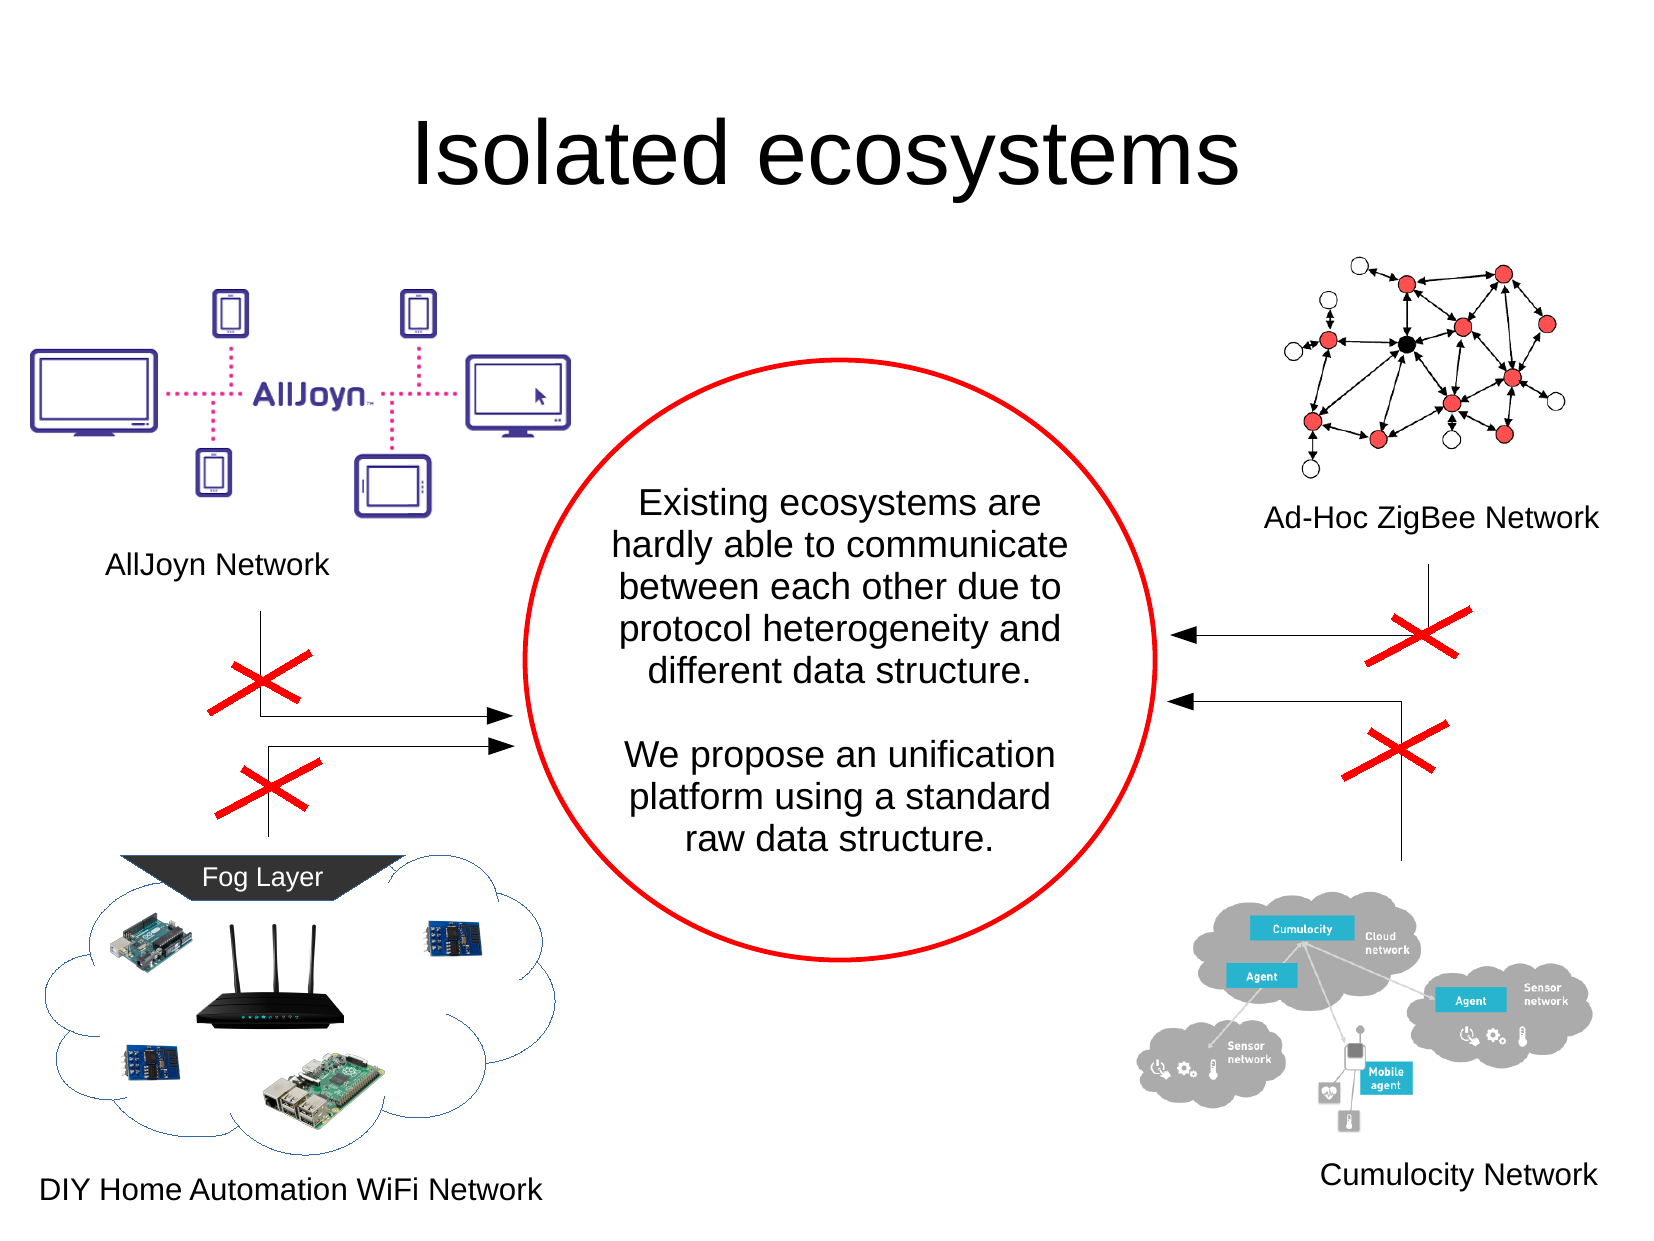

# Isolated ecosystems
Existing ecosystems are hardly able to communicate between each other due to protocol heterogeneity and different data structure.
We propose an unification platform using a standard raw data structure.
Ad-Hoc ZigBee Network
AllJoyn Network
Fog Layer
Cumulocity Network
DIY Home Automation WiFi Network